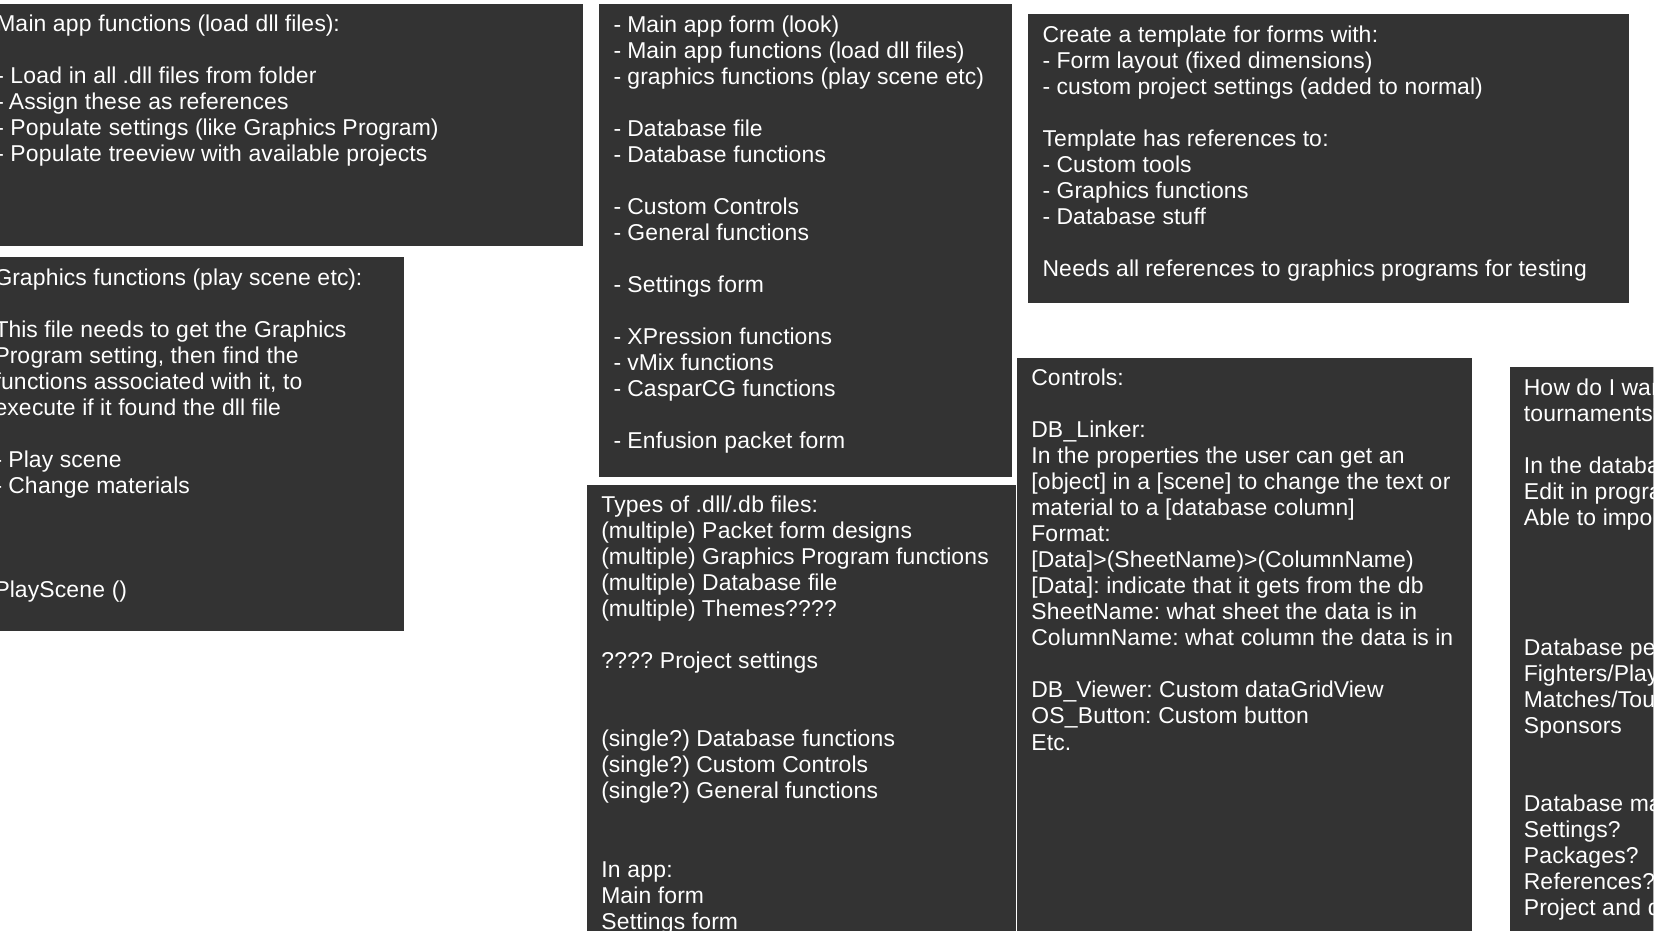

Main app functions (load dll files):
- Load in all .dll files from folder
- Assign these as references
- Populate settings (like Graphics Program)
- Populate treeview with available projects
- Main app form (look)
- Main app functions (load dll files)
- graphics functions (play scene etc)
- Database file
- Database functions
- Custom Controls
- General functions
- Settings form
- XPression functions
- vMix functions
- CasparCG functions
- Enfusion packet form
Create a template for forms with:
- Form layout (fixed dimensions)
- custom project settings (added to normal)
Template has references to:
- Custom tools
- Graphics functions
- Database stuff
Needs all references to graphics programs for testing
Graphics functions (play scene etc):
This file needs to get the Graphics Program setting, then find the functions associated with it, to execute if it found the dll file
- Play scene
- Change materials
PlayScene ()
Controls:
DB_Linker:
In the properties the user can get an [object] in a [scene] to change the text or material to a [database column]
Format: [Data]>(SheetName)>(ColumnName)
[Data]: indicate that it gets from the db
SheetName: what sheet the data is in
ColumnName: what column the data is in
DB_Viewer: Custom dataGridView
OS_Button: Custom button
Etc.
How do I want to setup the tournaments?
In the database
Edit in program itself
Able to import easily by dragging
Database per sport:
Fighters/Players
Matches/Tournaments
Sponsors
Database main??
Settings?
Packages?
References?
Project and database connection
Types of .dll/.db files:
(multiple) Packet form designs
(multiple) Graphics Program functions
(multiple) Database file
(multiple) Themes????
???? Project settings
(single?) Database functions
(single?) Custom Controls
(single?) General functions
In app:
Main form
Settings form
Graphics functions
Main app functions